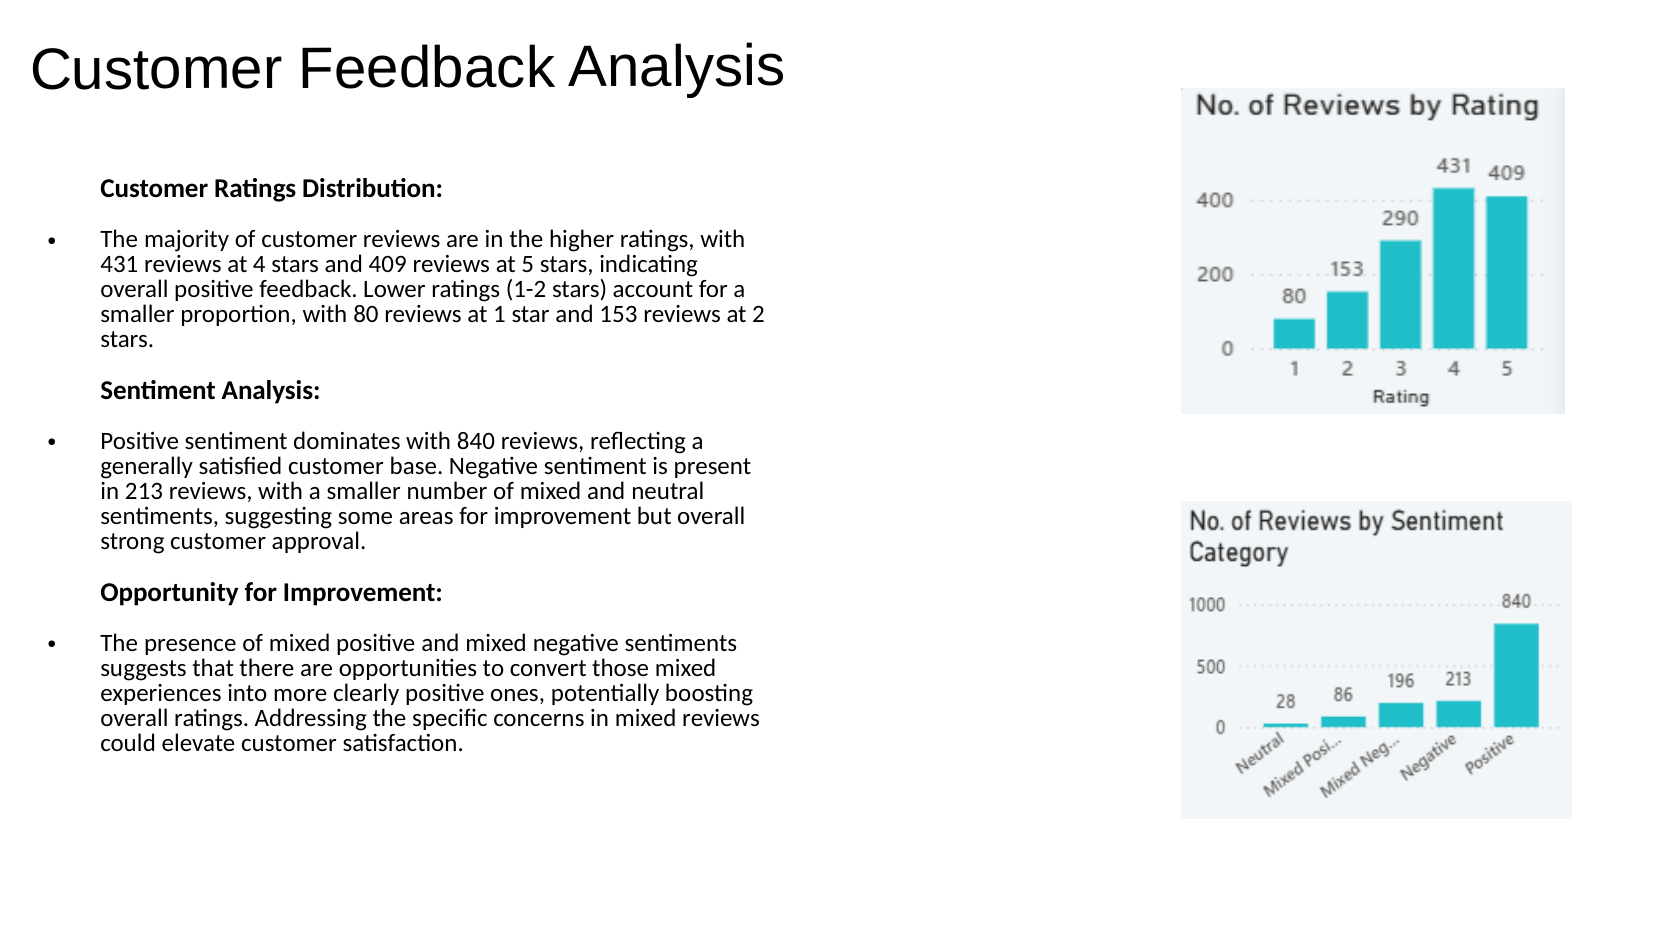

# Customer Feedback Analysis
Customer Ratings Distribution:
The majority of customer reviews are in the higher ratings, with 431 reviews at 4 stars and 409 reviews at 5 stars, indicating overall positive feedback. Lower ratings (1-2 stars) account for a smaller proportion, with 80 reviews at 1 star and 153 reviews at 2 stars.
Sentiment Analysis:
Positive sentiment dominates with 840 reviews, reflecting a generally satisfied customer base. Negative sentiment is present in 213 reviews, with a smaller number of mixed and neutral sentiments, suggesting some areas for improvement but overall strong customer approval.
Opportunity for Improvement:
The presence of mixed positive and mixed negative sentiments suggests that there are opportunities to convert those mixed experiences into more clearly positive ones, potentially boosting overall ratings. Addressing the specific concerns in mixed reviews could elevate customer satisfaction.